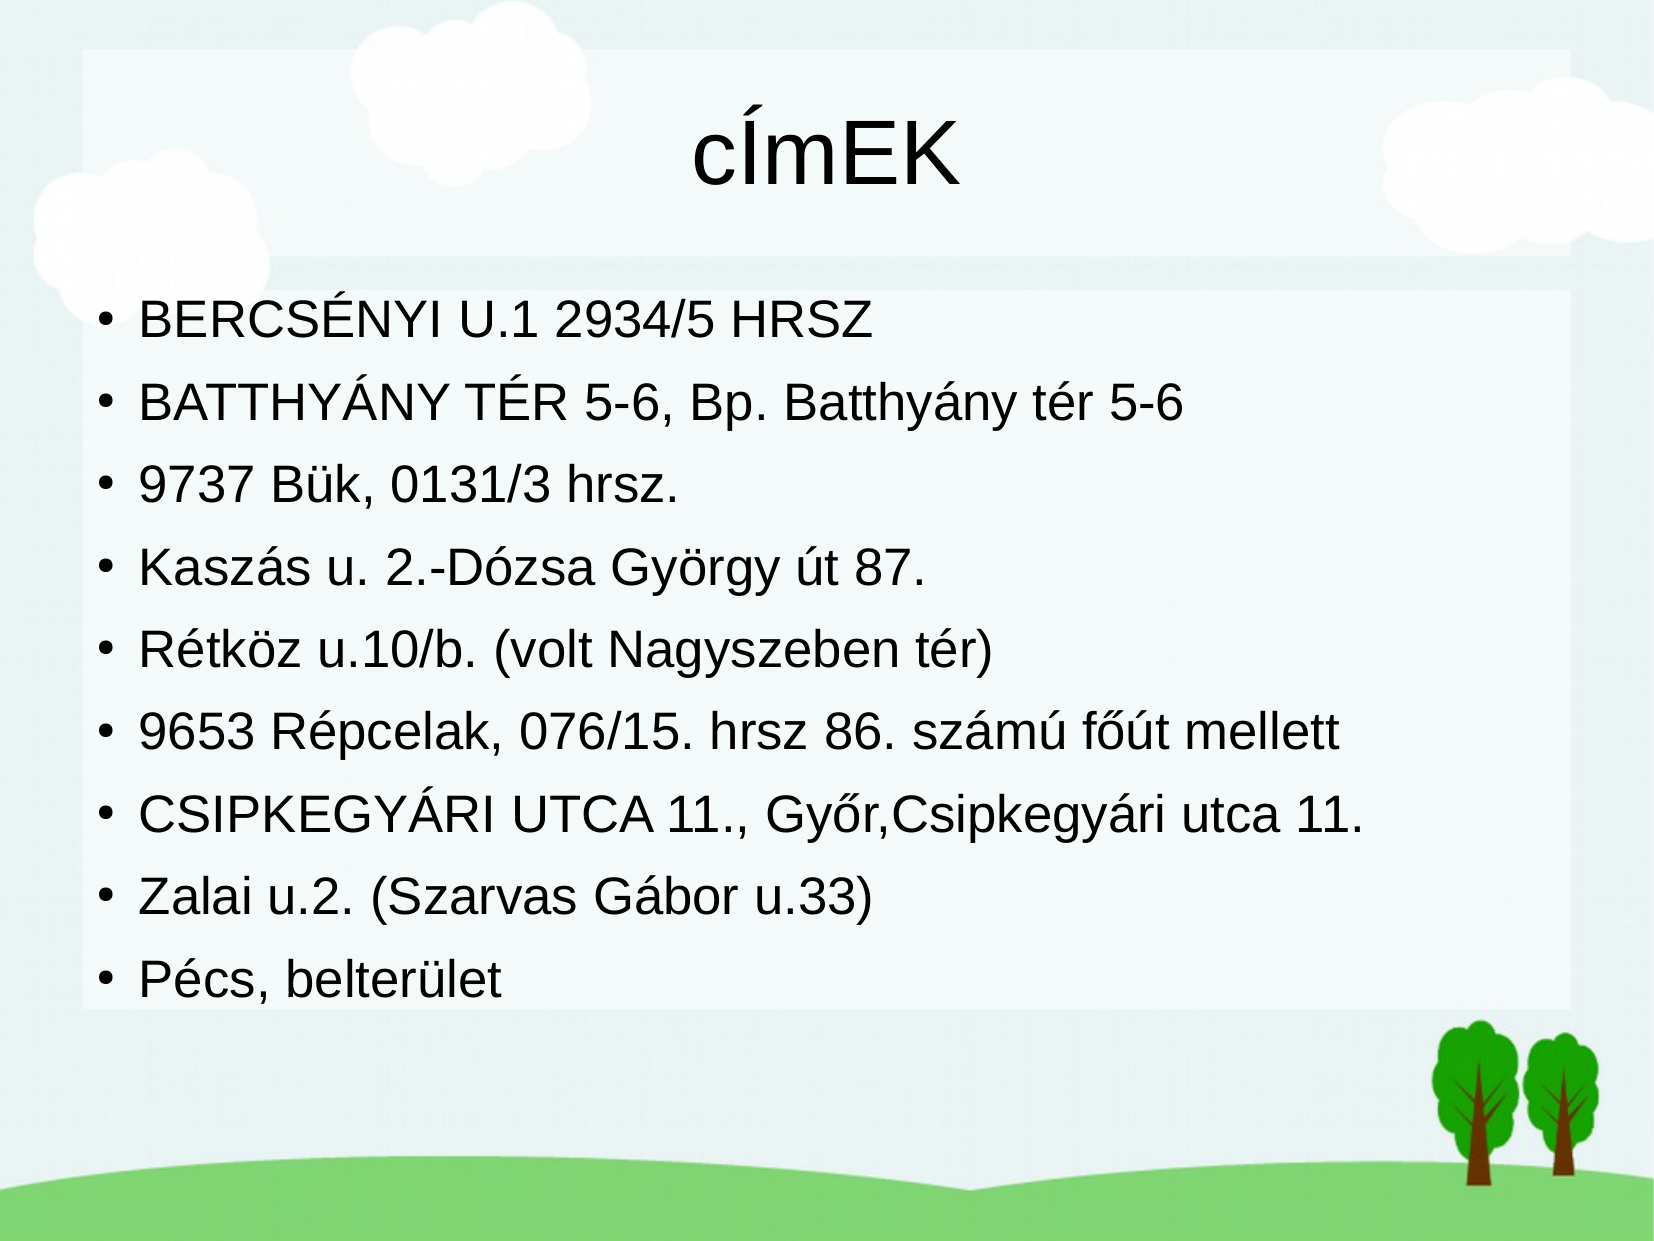

# cÍmEK
BERCSÉNYI U.1 2934/5 HRSZ
BATTHYÁNY TÉR 5-6, Bp. Batthyány tér 5-6
9737 Bük, 0131/3 hrsz.
Kaszás u. 2.-Dózsa György út 87.
Rétköz u.10/b. (volt Nagyszeben tér)
9653 Répcelak, 076/15. hrsz 86. számú főút mellett
CSIPKEGYÁRI UTCA 11., Győr,Csipkegyári utca 11.
Zalai u.2. (Szarvas Gábor u.33)
Pécs, belterület